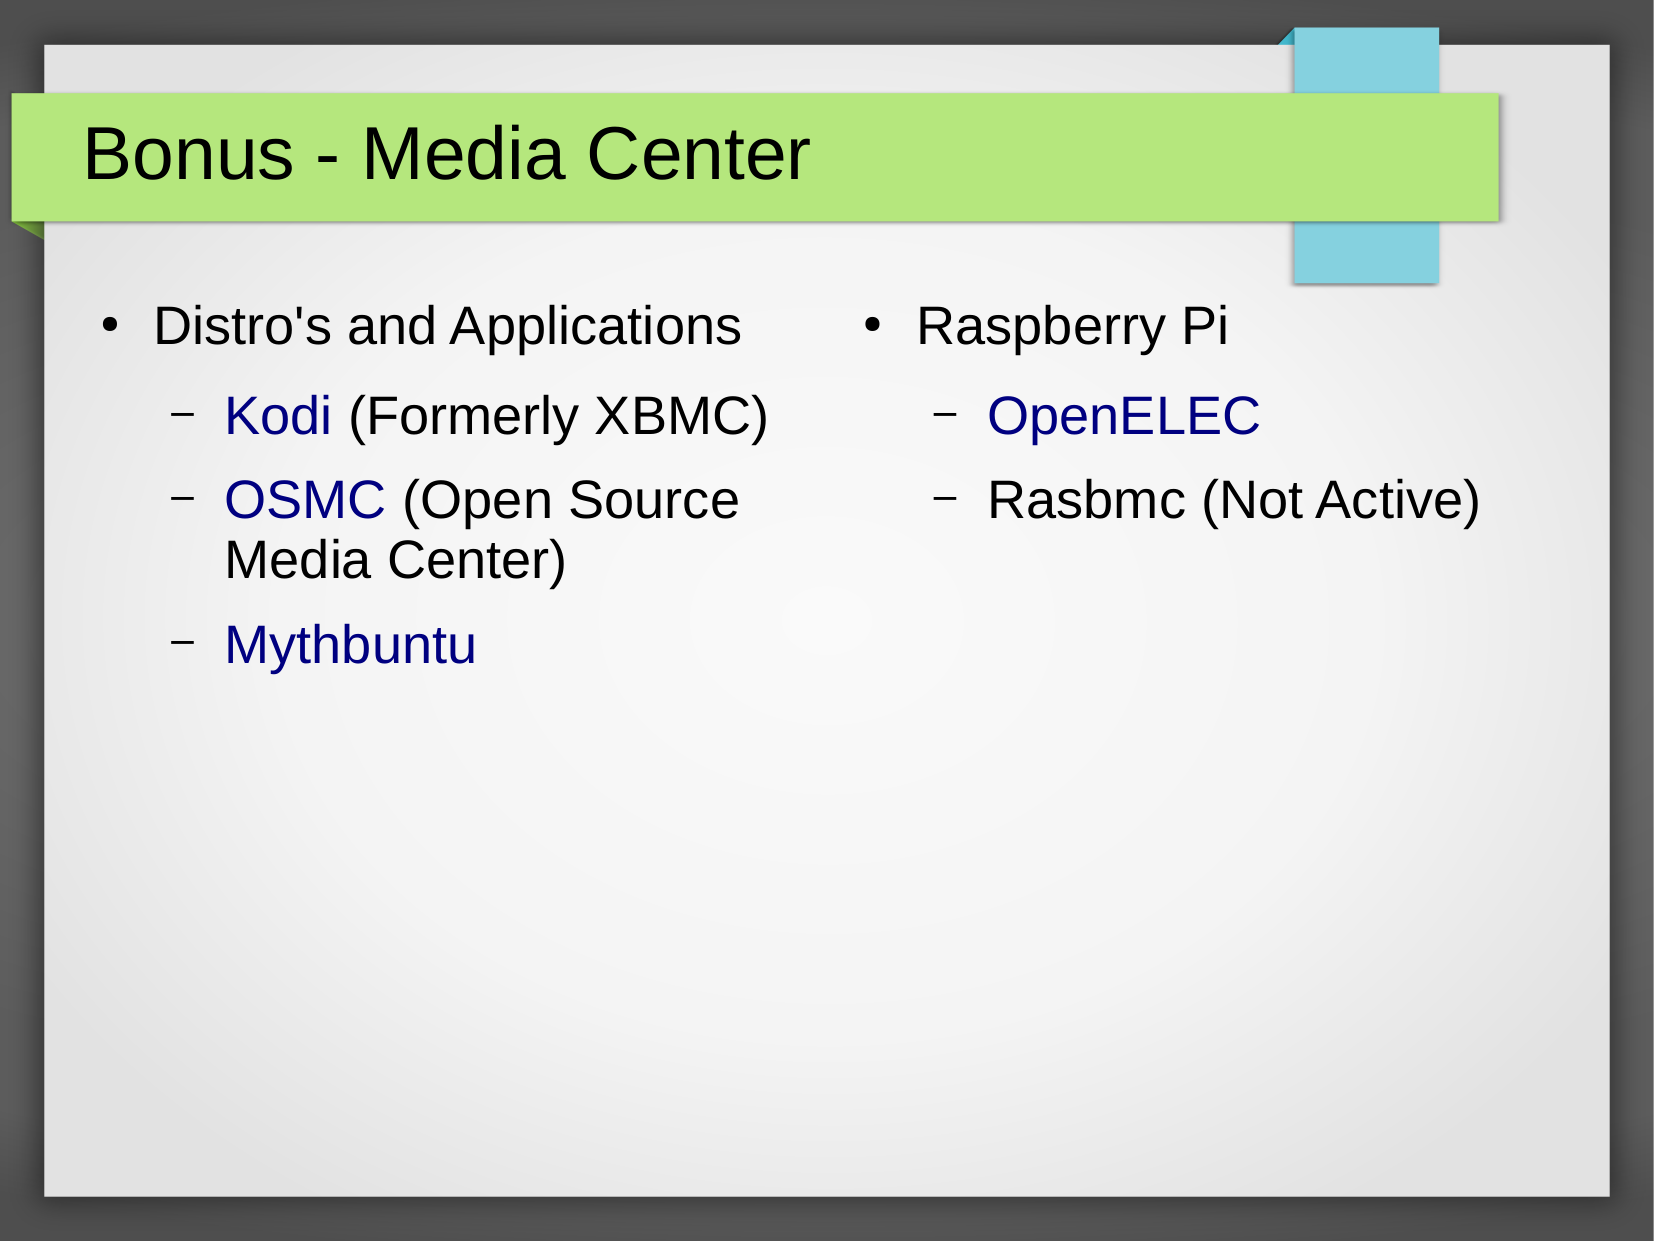

# Bonus - Media Center
Distro's and Applications
Kodi (Formerly XBMC)
OSMC (Open Source Media Center)
Mythbuntu
Raspberry Pi
OpenELEC
Rasbmc (Not Active)